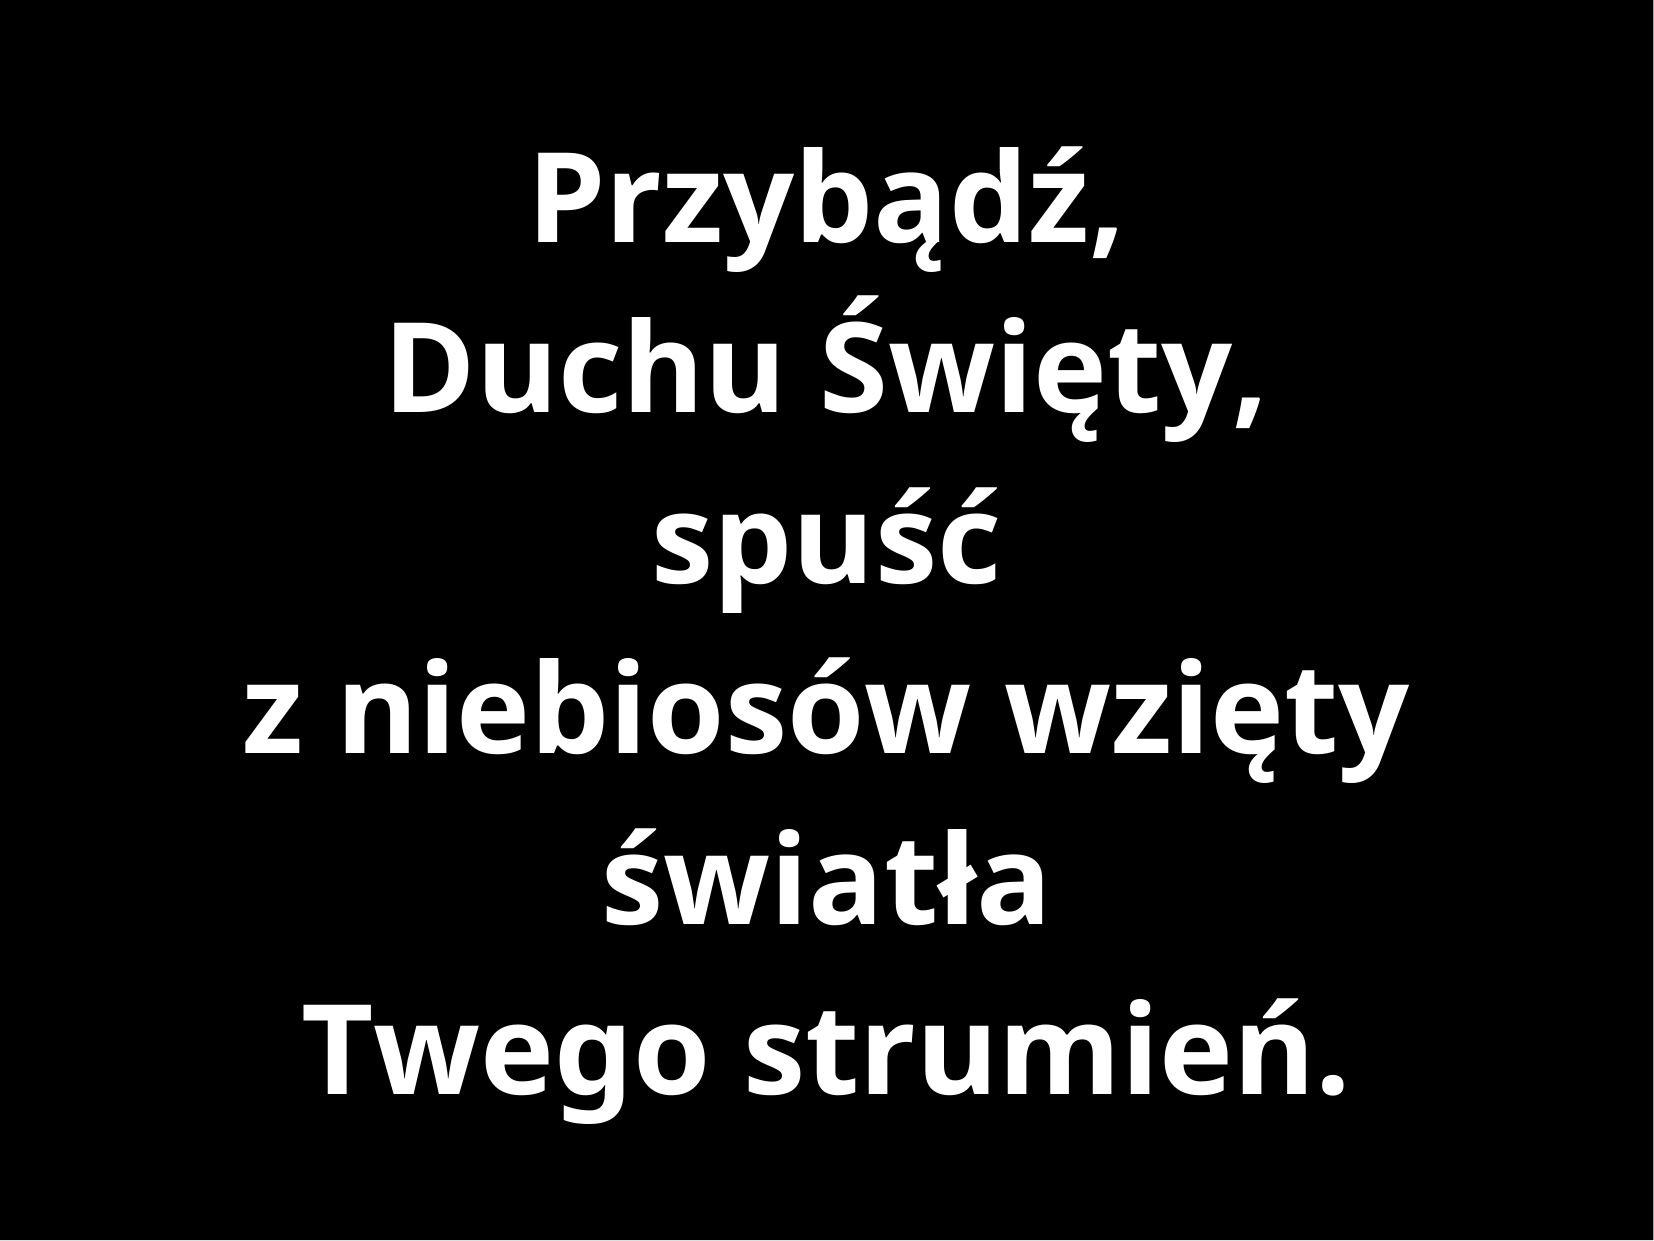

# Przybądź, Duchu Święty, spuść z niebiosów wzięty światła Twego strumień.